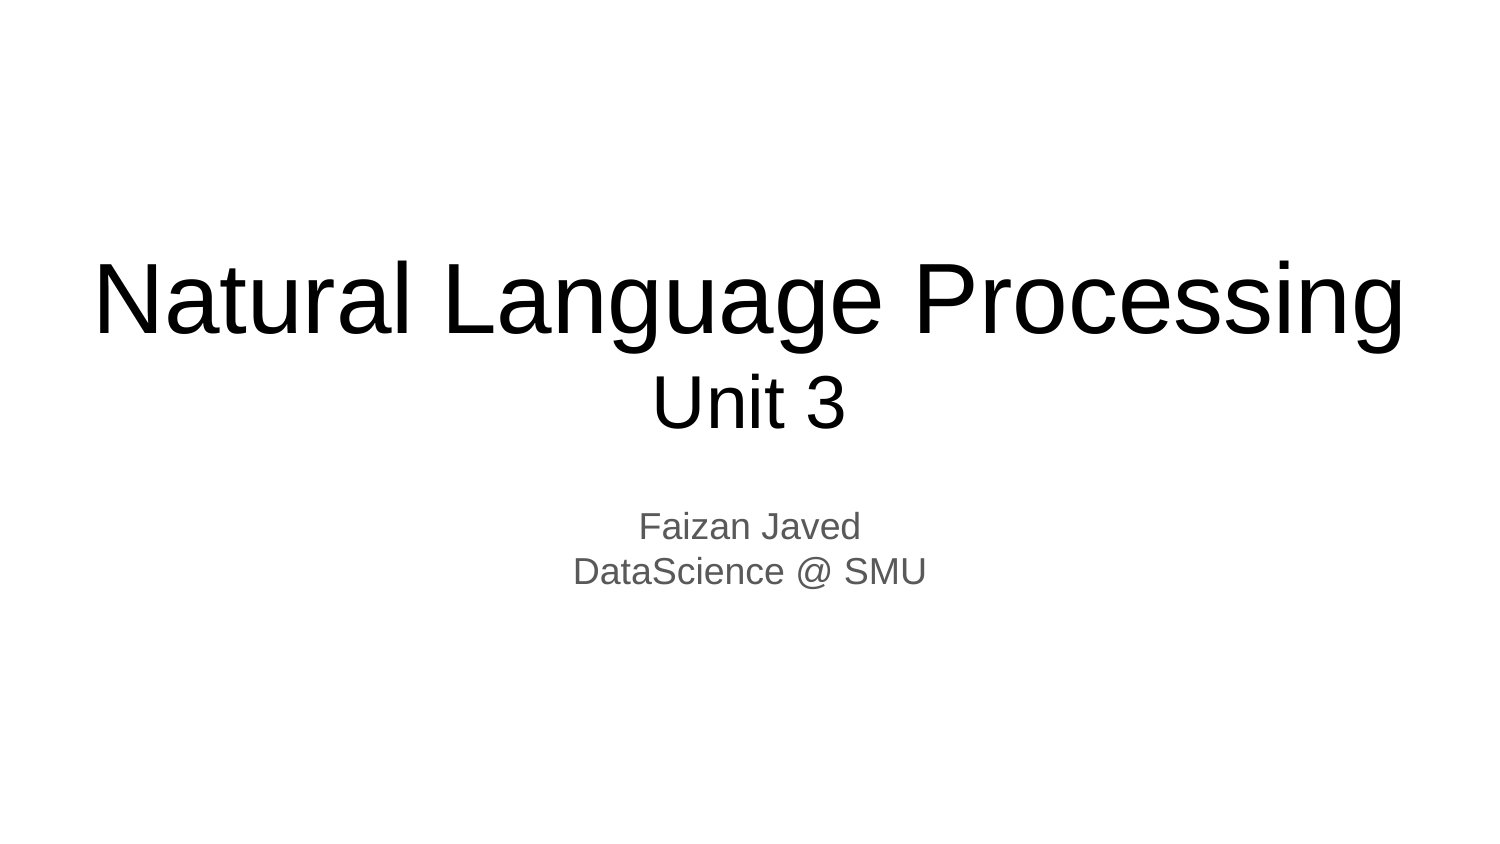

# Natural Language Processing Unit 3
Faizan Javed
DataScience @ SMU